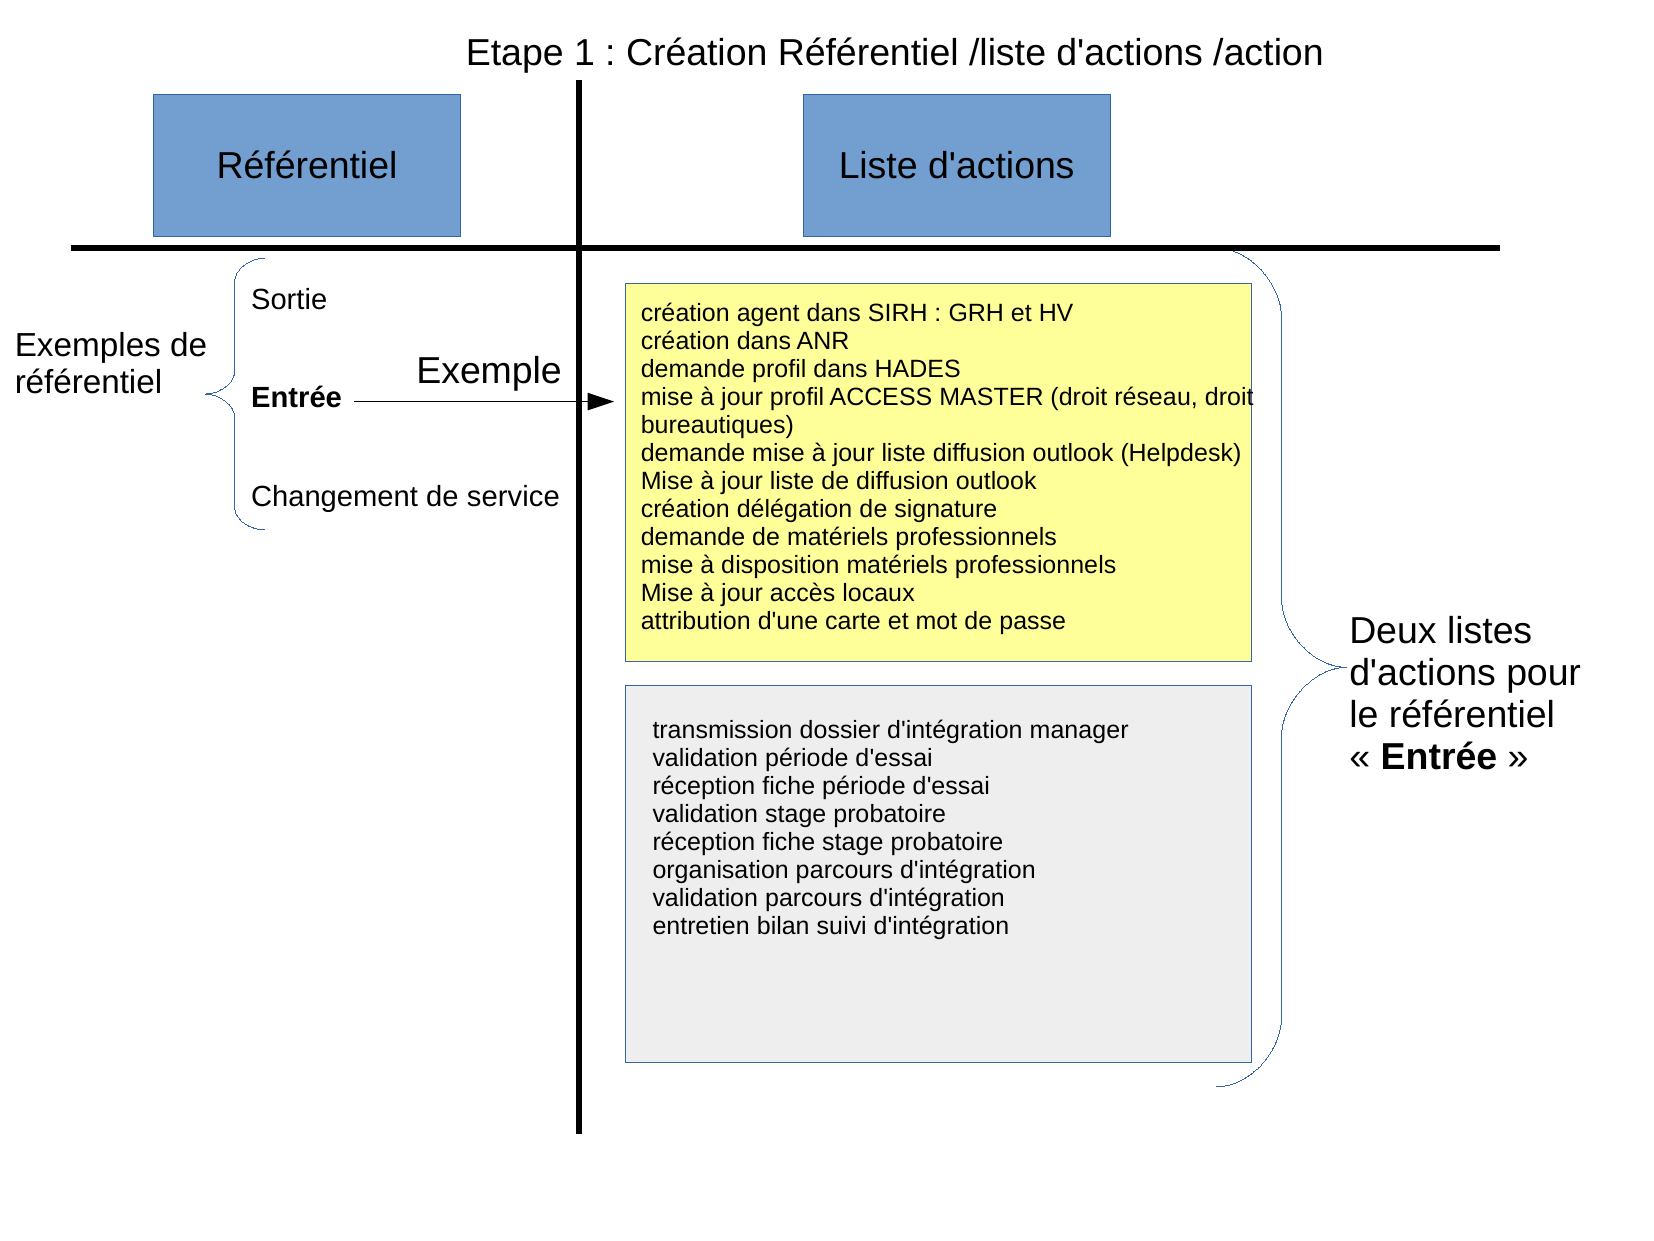

Etape 1 : Création Référentiel /liste d'actions /action
Référentiel
Liste d'actions
Sortie
Entrée
Changement de service
création agent dans SIRH : GRH et HV
création dans ANR
demande profil dans HADES
mise à jour profil ACCESS MASTER (droit réseau, droit bureautiques)
demande mise à jour liste diffusion outlook (Helpdesk) Mise à jour liste de diffusion outlook
création délégation de signature
demande de matériels professionnels
mise à disposition matériels professionnels
Mise à jour accès locaux
attribution d'une carte et mot de passe
Exemples de référentiel
Exemple
Deux listes d'actions pour le référentiel « Entrée »
transmission dossier d'intégration manager
validation période d'essai
réception fiche période d'essai
validation stage probatoire
réception fiche stage probatoire
organisation parcours d'intégration
validation parcours d'intégration
entretien bilan suivi d'intégration